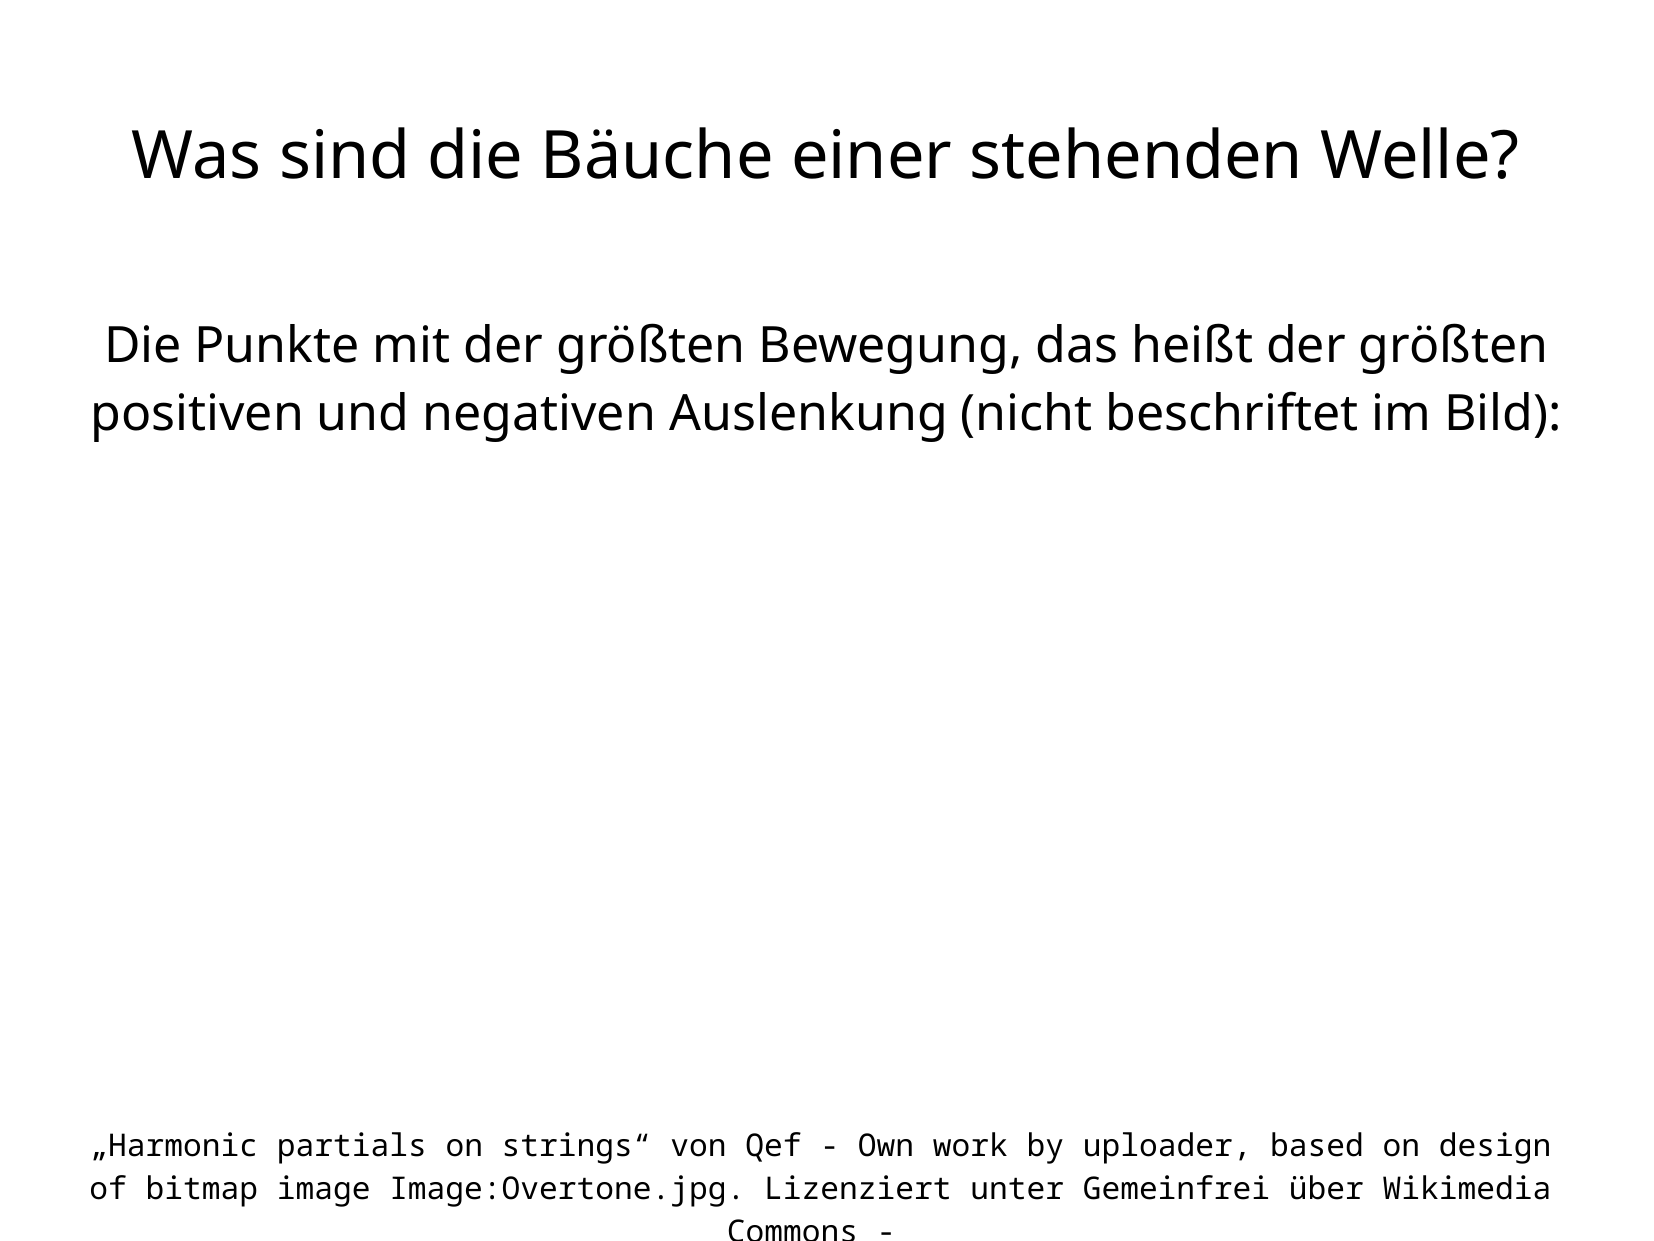

# Was sind die Bäuche einer stehenden Welle?
Die Punkte mit der größten Bewegung, das heißt der größten positiven und negativen Auslenkung (nicht beschriftet im Bild):
„Harmonic partials on strings“ von Qef - Own work by uploader, based on design of bitmap image Image:Overtone.jpg. Lizenziert unter Gemeinfrei über Wikimedia Commons - https://commons.wikimedia.org/wiki/File:Harmonic_partials_on_strings.svg